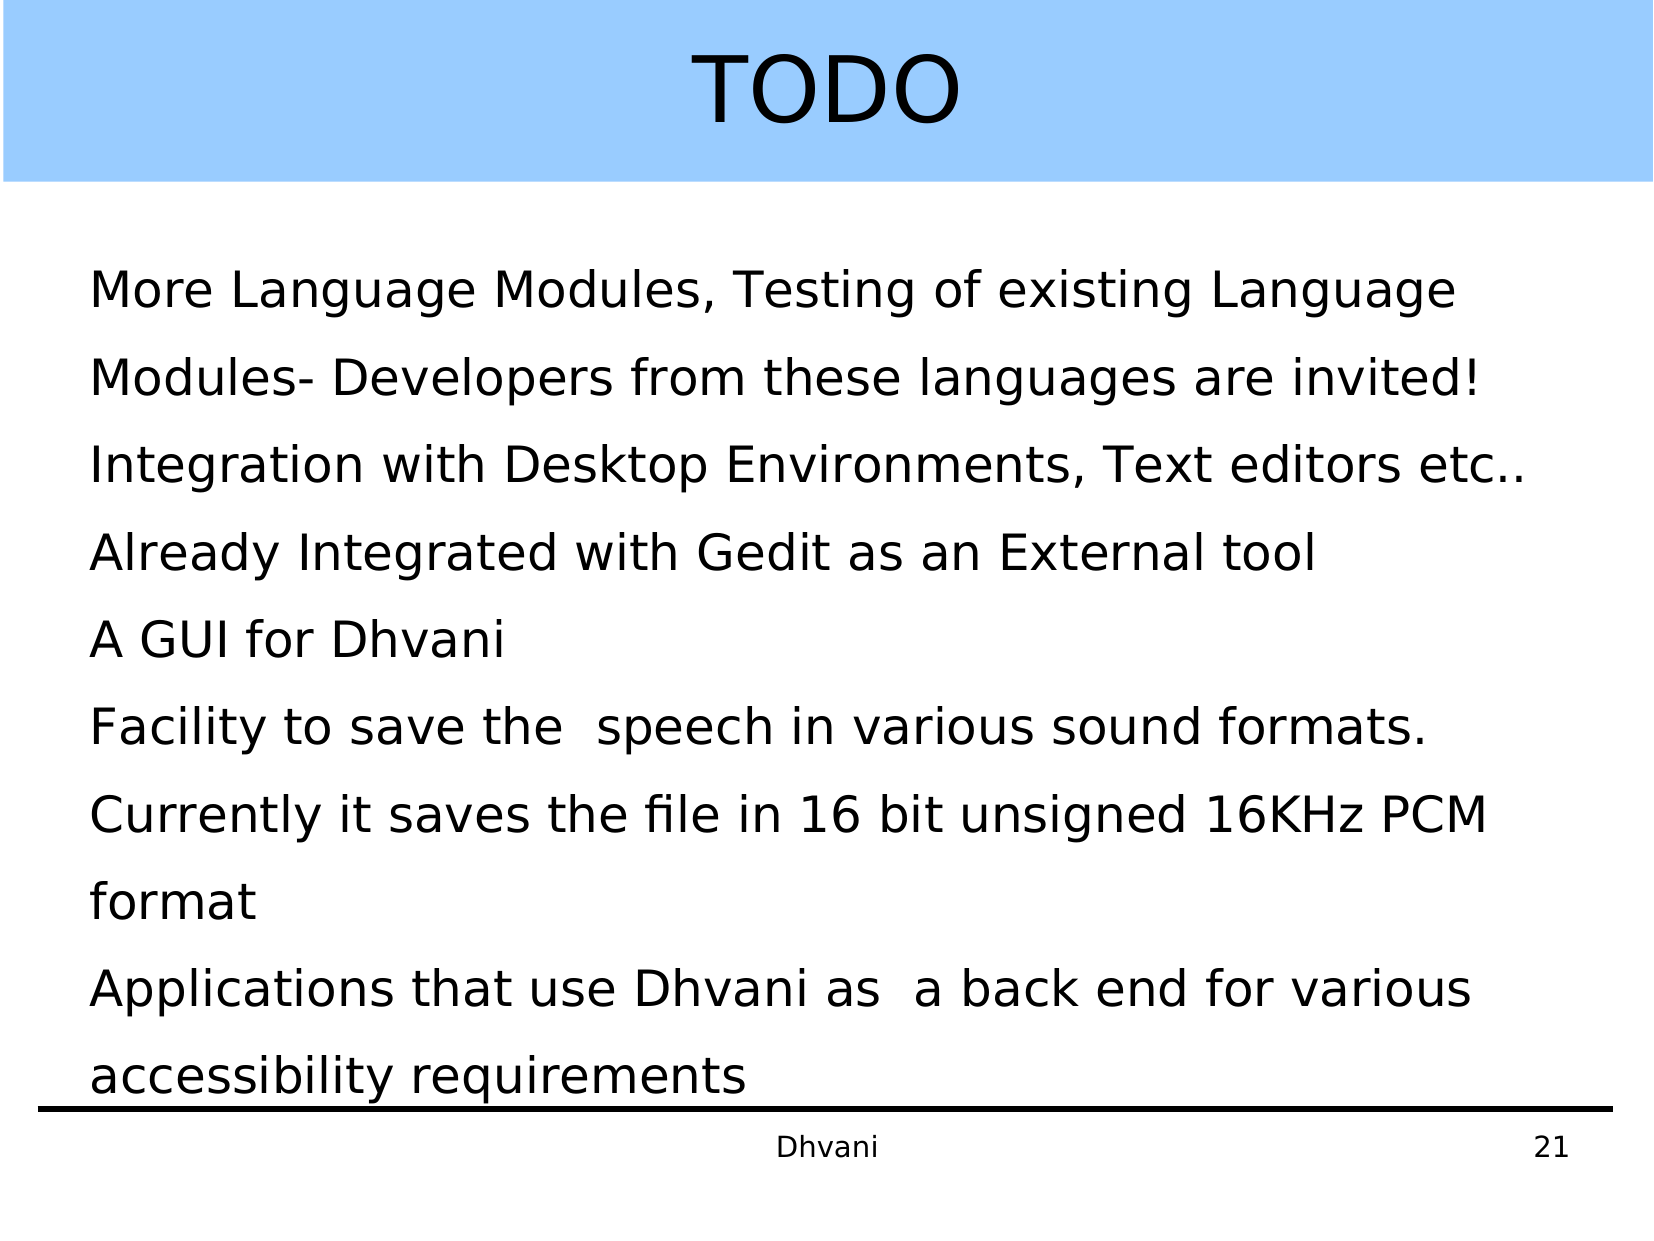

# TODO
More Language Modules, Testing of existing Language Modules- Developers from these languages are invited!
Integration with Desktop Environments, Text editors etc.. Already Integrated with Gedit as an External tool
A GUI for Dhvani
Facility to save the speech in various sound formats. Currently it saves the file in 16 bit unsigned 16KHz PCM format
Applications that use Dhvani as a back end for various accessibility requirements
Dhvani
21